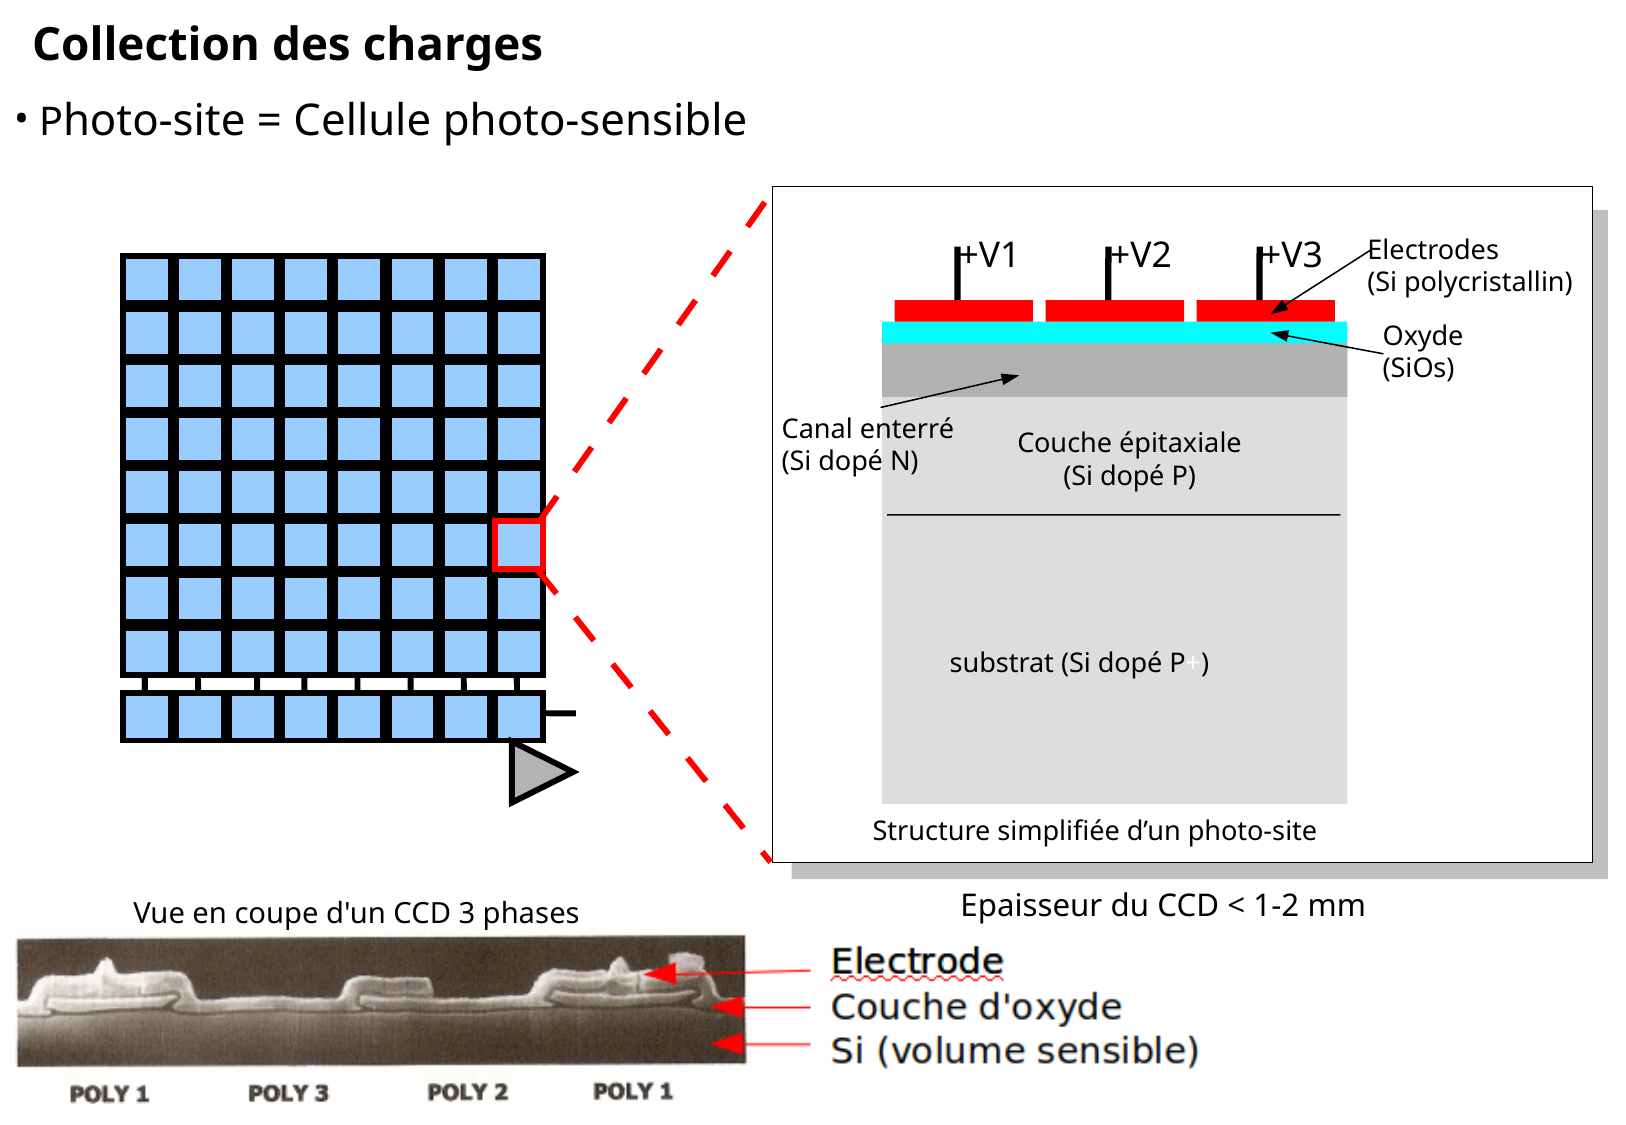

Collection des charges
 Photo-site = Cellule photo-sensible
+V1
+V2
+V3
Electrodes
(Si polycristallin)
Oxyde
(SiOs)
Canal enterré
(Si dopé N)
Couche épitaxiale
(Si dopé P)
 substrat (Si dopé P+)
Structure simplifiée d’un photo-site
Epaisseur du CCD < 1-2 mm
Vue en coupe d'un CCD 3 phases
23